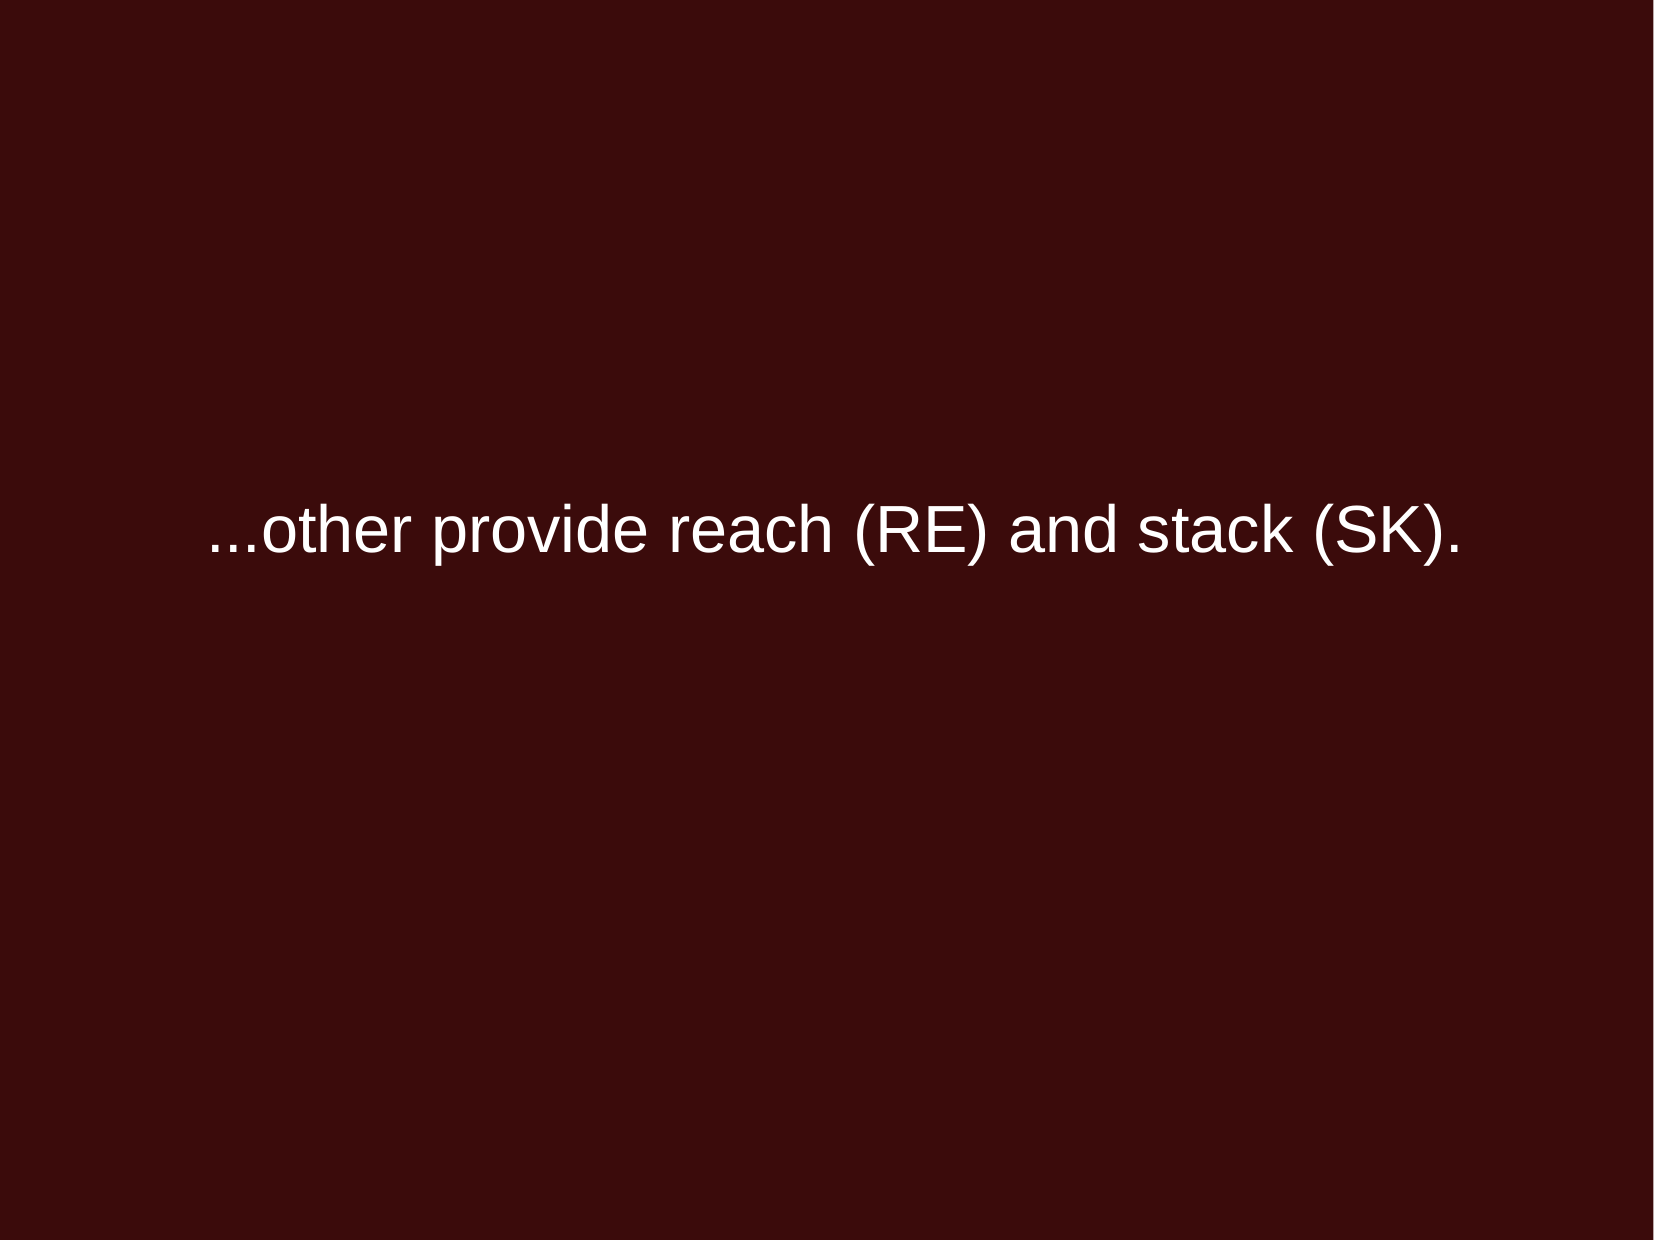

# ...other provide reach (RE) and stack (SK).